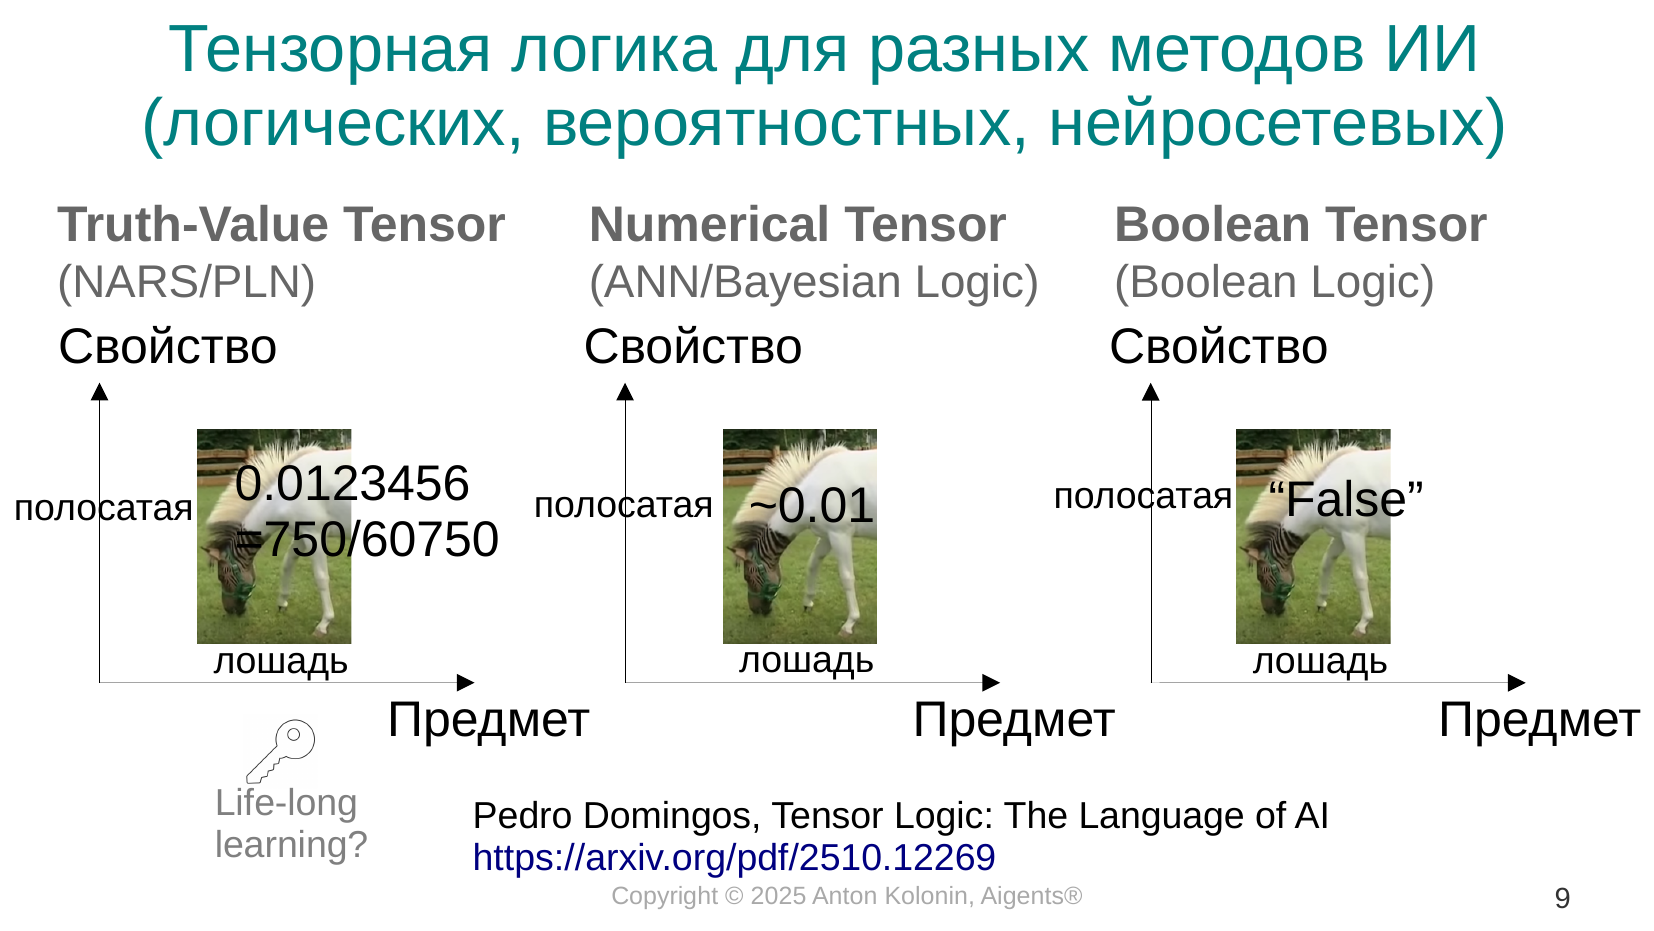

Тензорная логика для разных методов ИИ
(логических, вероятностных, нейросетевых)
Boolean Tensor
(Boolean Logic)
Numerical Tensor
(ANN/Bayesian Logic)
Truth-Value Tensor
(NARS/PLN)
Свойство
Свойство
Свойство
0.0123456
=750/60750
“False”
полосатая
~0.01
полосатая
полосатая
лошадь
лошадь
лошадь
Предмет
Предмет
Предмет
Life-long
learning?
Pedro Domingos, Tensor Logic: The Language of AI
https://arxiv.org/pdf/2510.12269
Copyright © 2025 Anton Kolonin, Aigents®
9